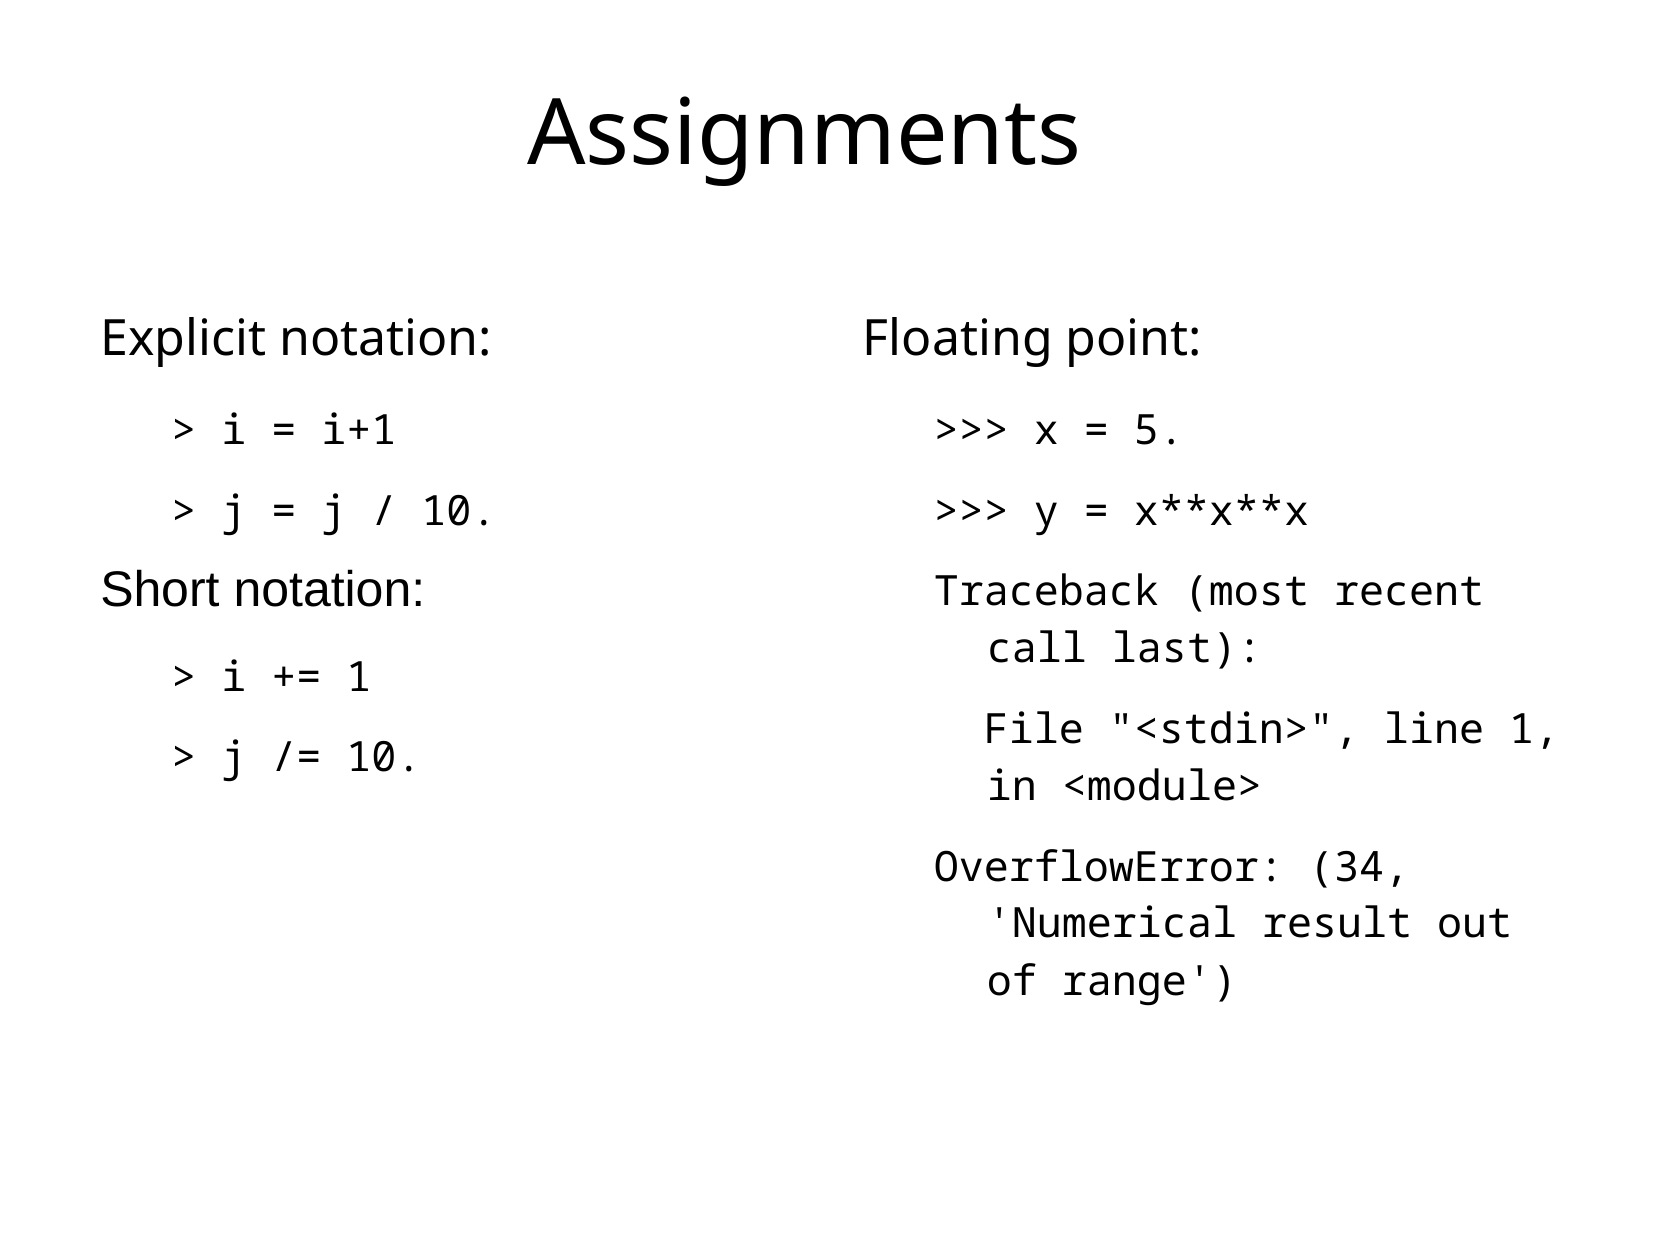

# Assignments
Explicit notation:
> i = i+1
> j = j / 10.
Short notation:
> i += 1
> j /= 10.
Floating point:
>>> x = 5.
>>> y = x**x**x
Traceback (most recent call last):
 File "<stdin>", line 1, in <module>
OverflowError: (34, 'Numerical result out of range')